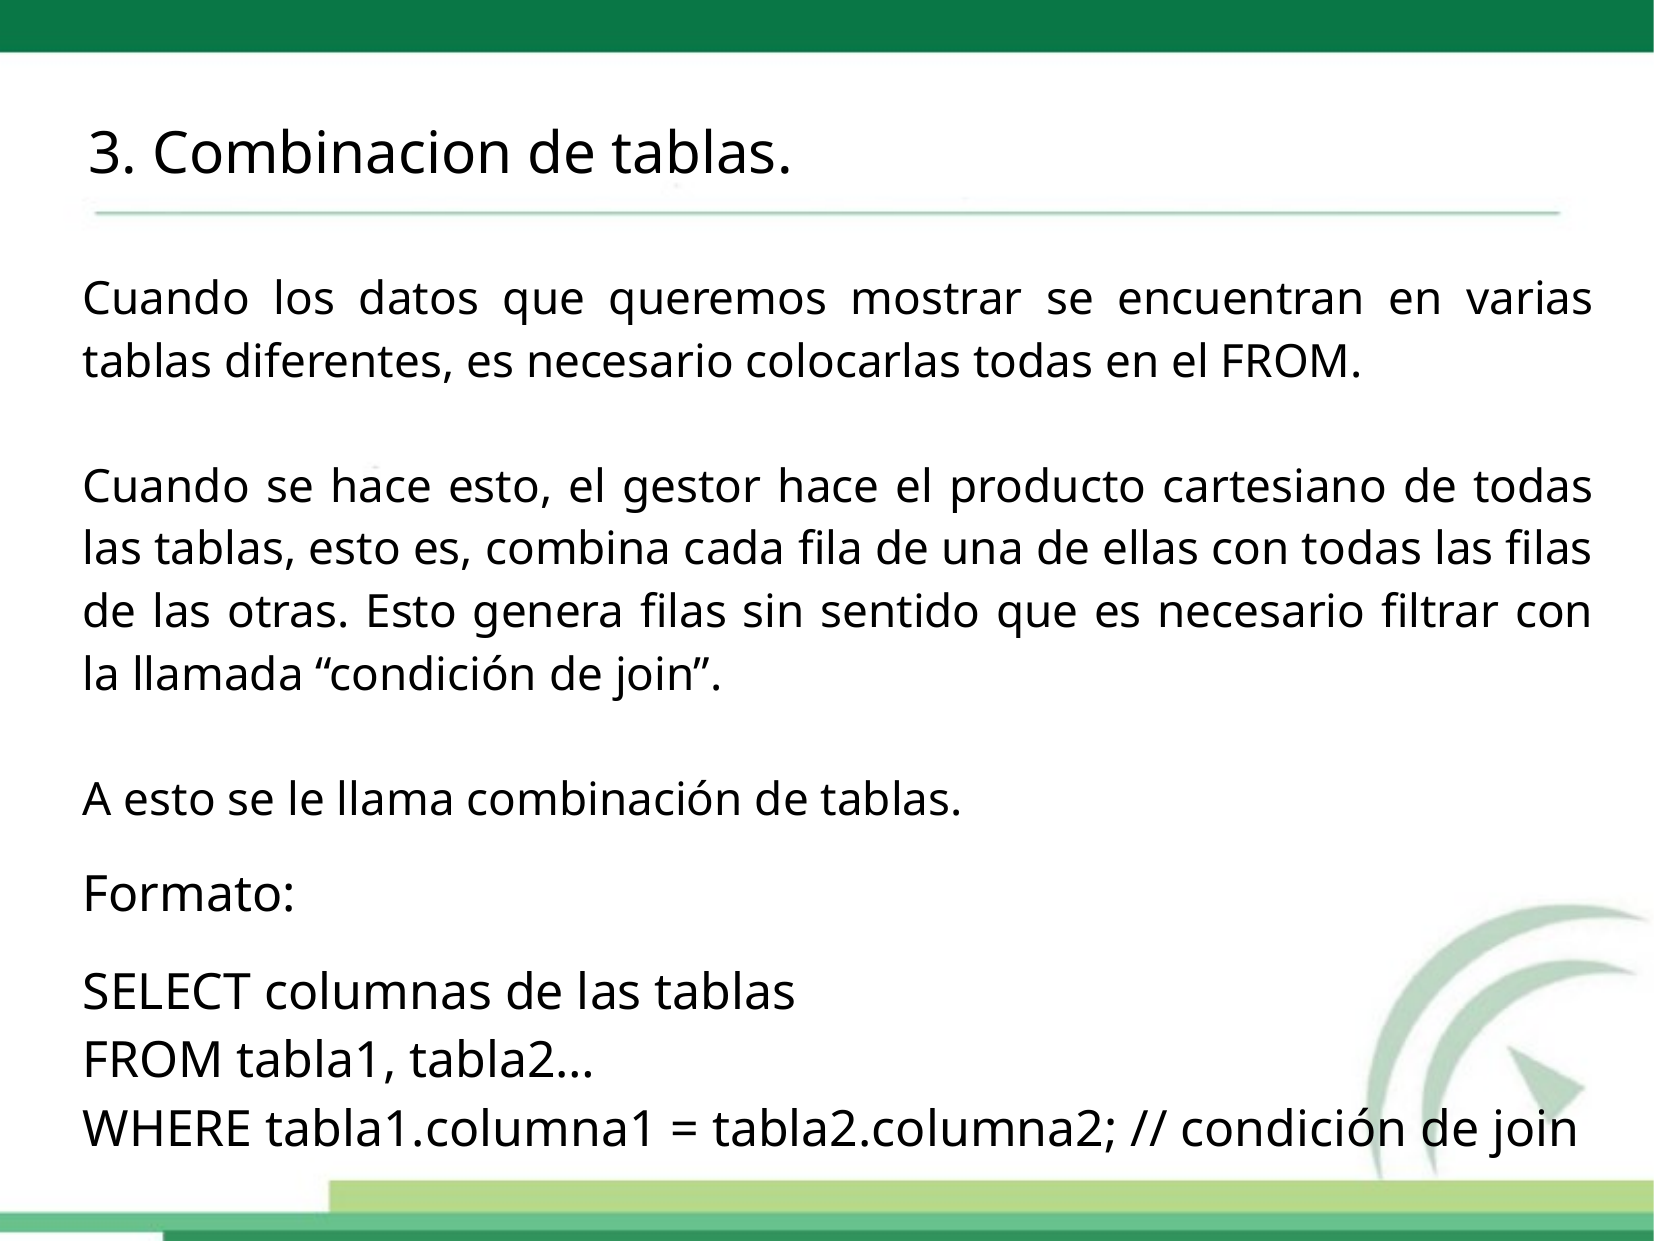

# 3. Combinacion de tablas.
Cuando los datos que queremos mostrar se encuentran en varias tablas diferentes, es necesario colocarlas todas en el FROM.
Cuando se hace esto, el gestor hace el producto cartesiano de todas las tablas, esto es, combina cada fila de una de ellas con todas las filas de las otras. Esto genera filas sin sentido que es necesario filtrar con la llamada “condición de join”.
A esto se le llama combinación de tablas.
Formato:
SELECT columnas de las tablas
FROM tabla1, tabla2…
WHERE tabla1.columna1 = tabla2.columna2; // condición de join